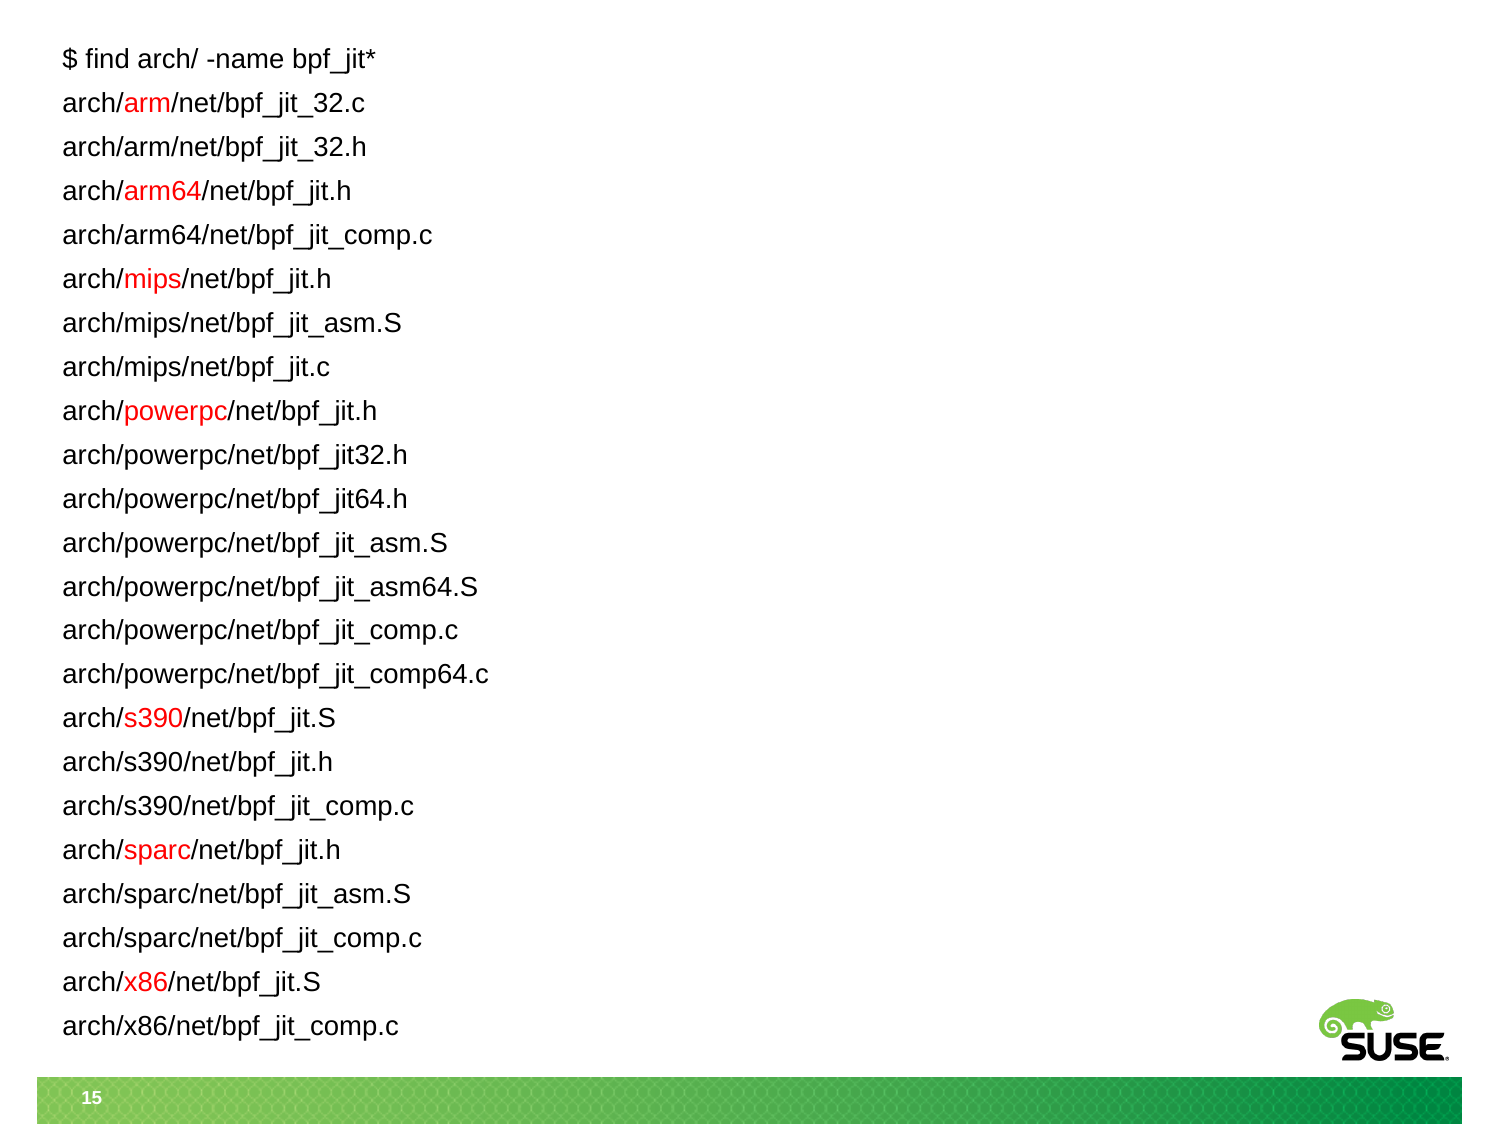

# $ find arch/ -name bpf_jit*
arch/arm/net/bpf_jit_32.c
arch/arm/net/bpf_jit_32.h
arch/arm64/net/bpf_jit.h
arch/arm64/net/bpf_jit_comp.c
arch/mips/net/bpf_jit.h
arch/mips/net/bpf_jit_asm.S
arch/mips/net/bpf_jit.c
arch/powerpc/net/bpf_jit.h
arch/powerpc/net/bpf_jit32.h
arch/powerpc/net/bpf_jit64.h
arch/powerpc/net/bpf_jit_asm.S
arch/powerpc/net/bpf_jit_asm64.S
arch/powerpc/net/bpf_jit_comp.c
arch/powerpc/net/bpf_jit_comp64.c
arch/s390/net/bpf_jit.S
arch/s390/net/bpf_jit.h
arch/s390/net/bpf_jit_comp.c
arch/sparc/net/bpf_jit.h
arch/sparc/net/bpf_jit_asm.S
arch/sparc/net/bpf_jit_comp.c
arch/x86/net/bpf_jit.S
arch/x86/net/bpf_jit_comp.c